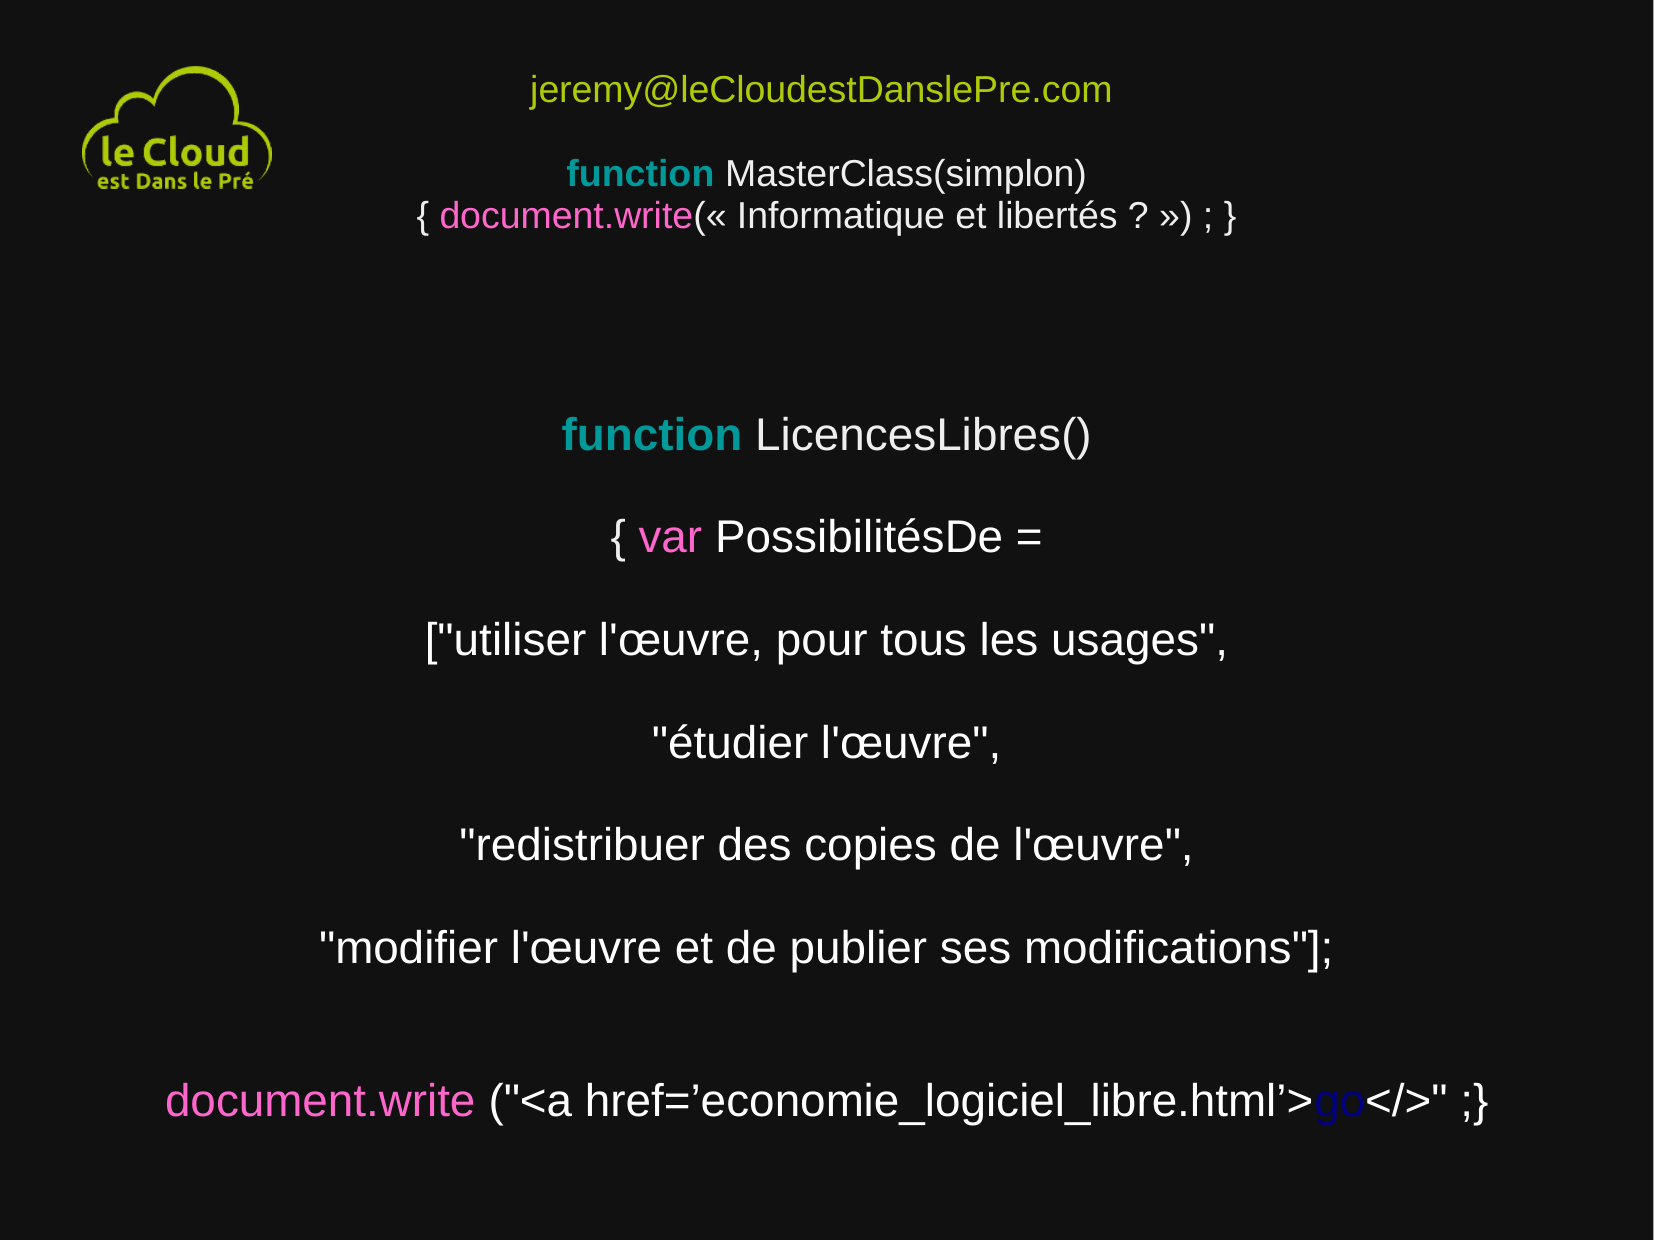

# jeremy@leCloudestDanslePre.com function MasterClass(simplon) { document.write(« Informatique et libertés ? ») ; }
function LicencesLibres()
{ var PossibilitésDe =
["utiliser l'œuvre, pour tous les usages",
"étudier l'œuvre",
"redistribuer des copies de l'œuvre",
"modifier l'œuvre et de publier ses modifications"];
document.write ("<a href=’economie_logiciel_libre.html’>go</>" ;}